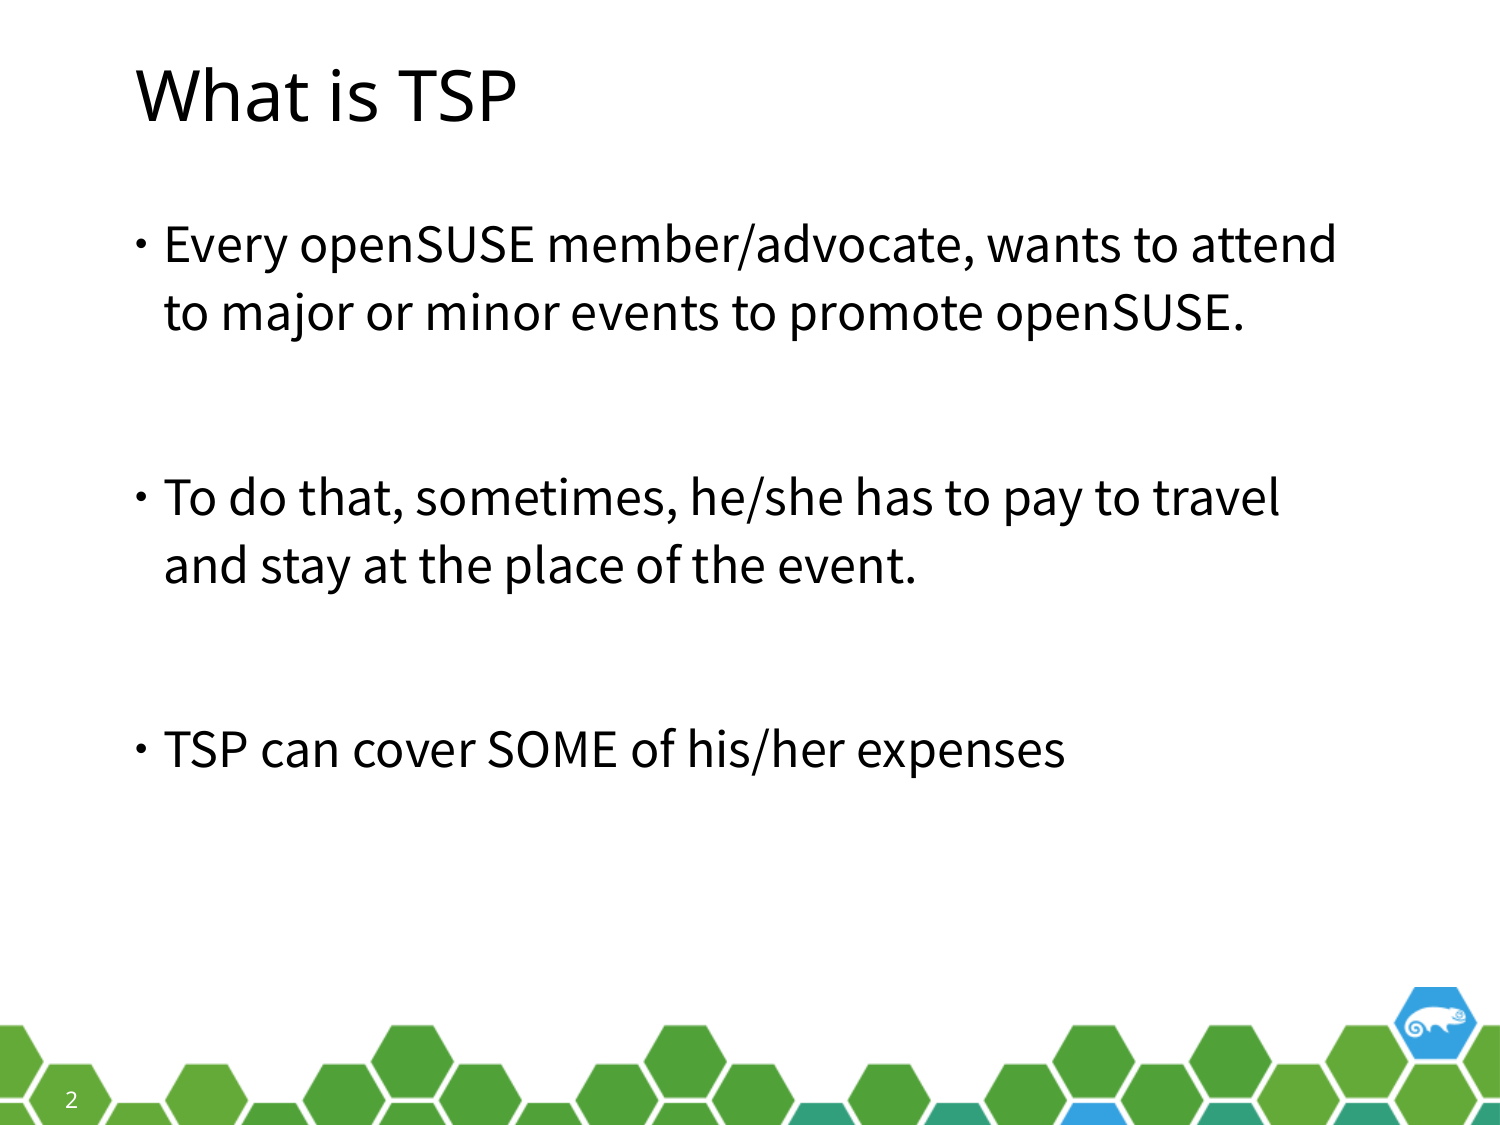

# What is TSP
Every openSUSE member/advocate, wants to attend to major or minor events to promote openSUSE.
To do that, sometimes, he/she has to pay to travel and stay at the place of the event.
TSP can cover SOME of his/her expenses